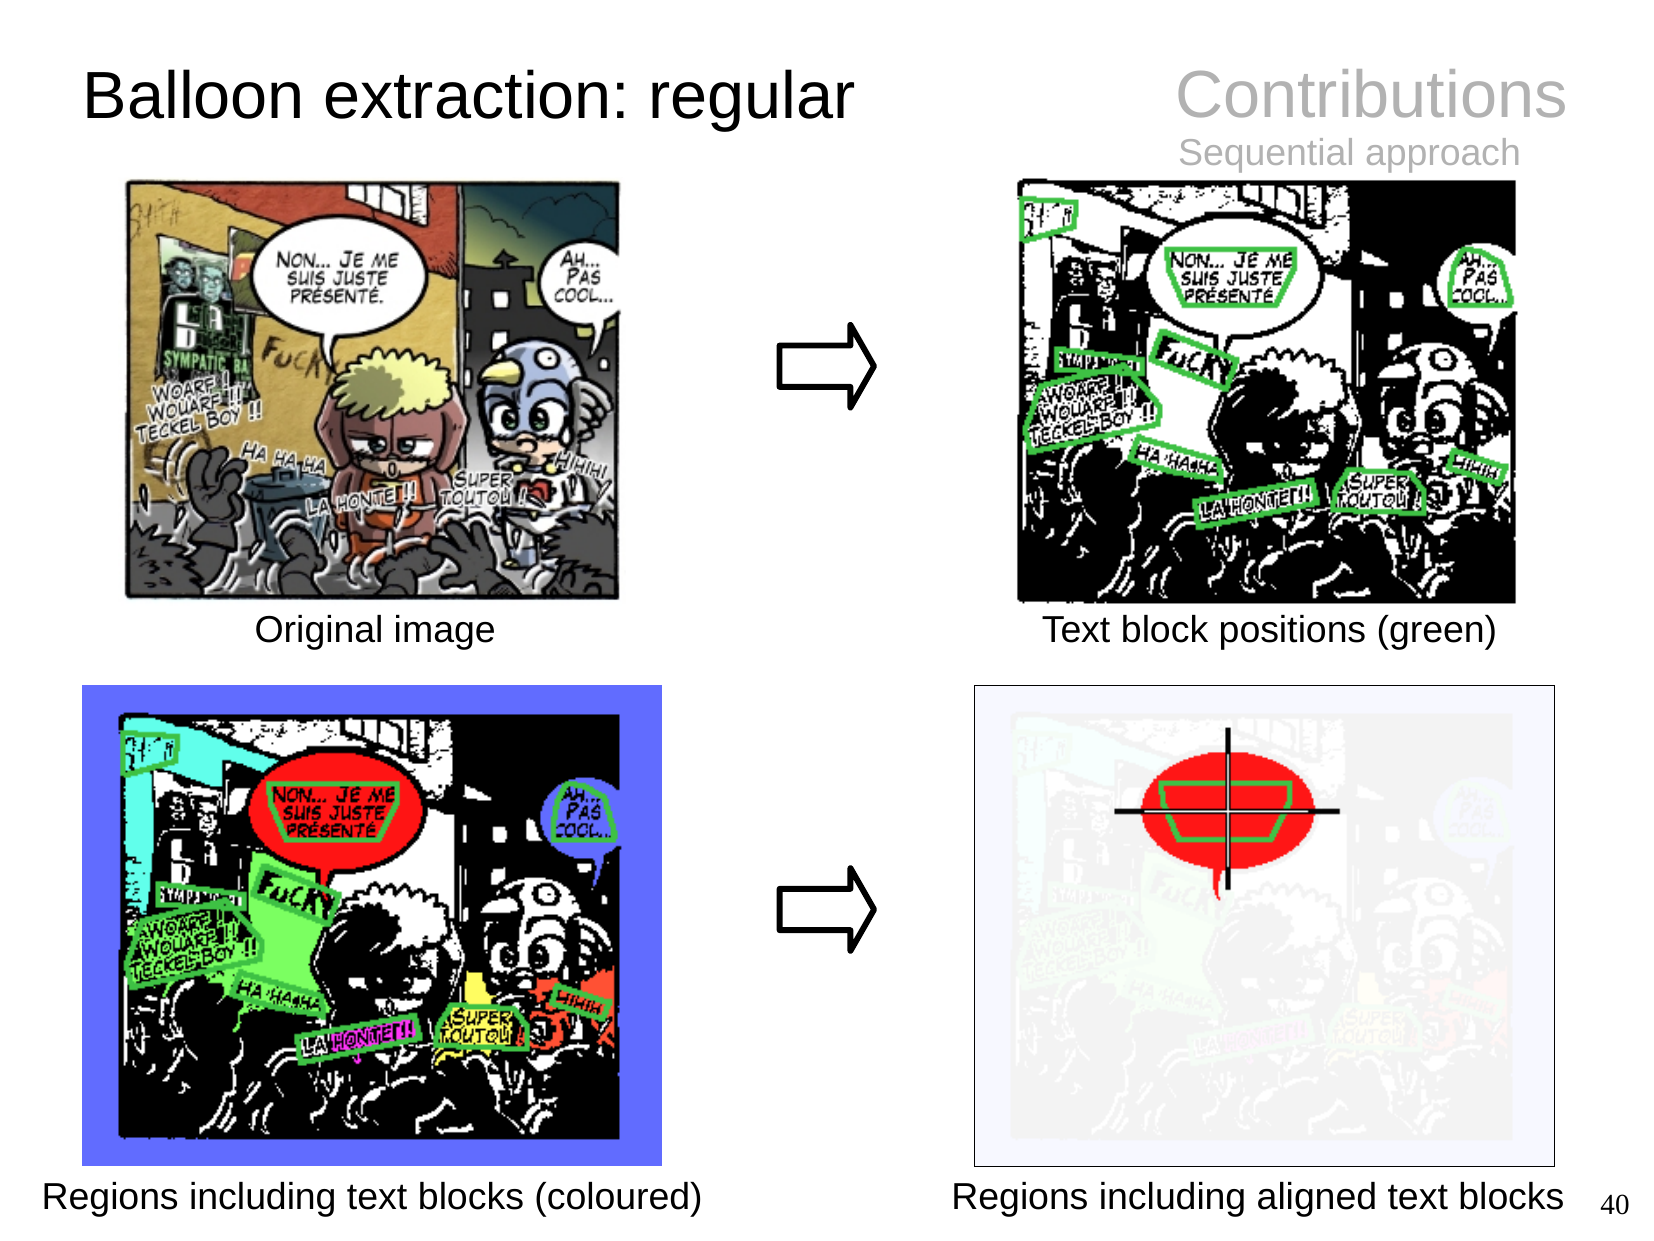

# Balloon extraction: regular
Original image
Text block positions (green)
Regions including text blocks (coloured)
Regions including aligned text blocks
40